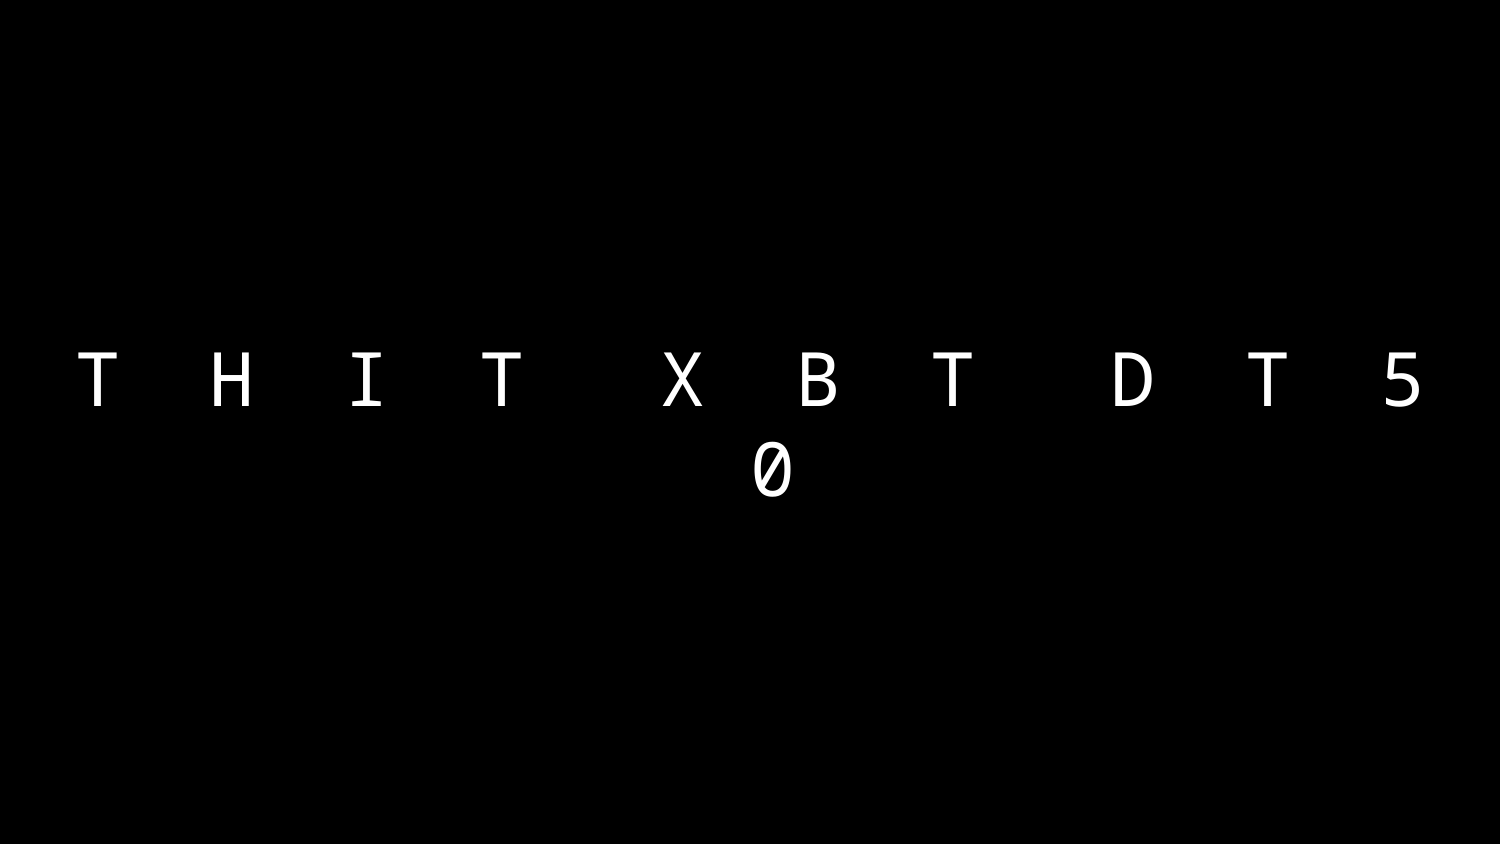

# T H I T X B T D T 5 0